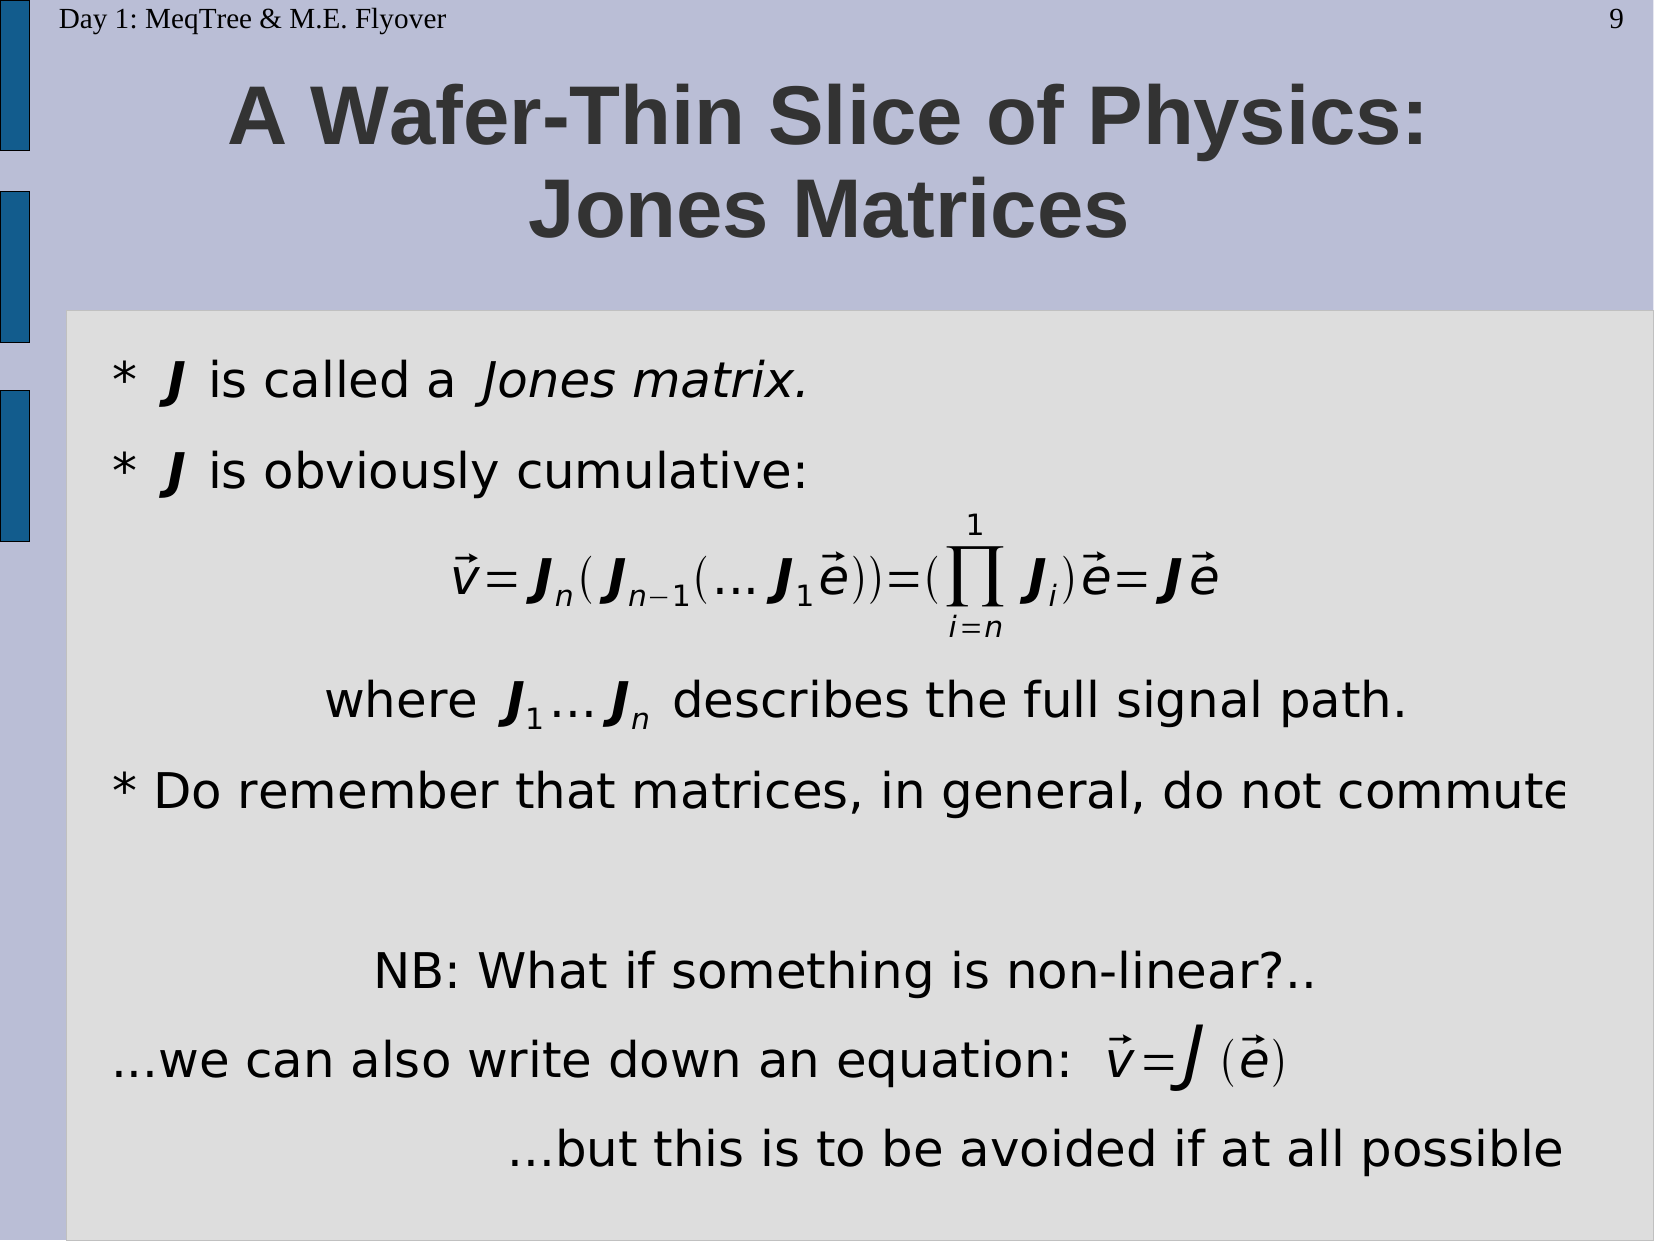

Day 1: MeqTree & M.E. Flyover
9
# A Wafer-Thin Slice of Physics: Jones Matrices